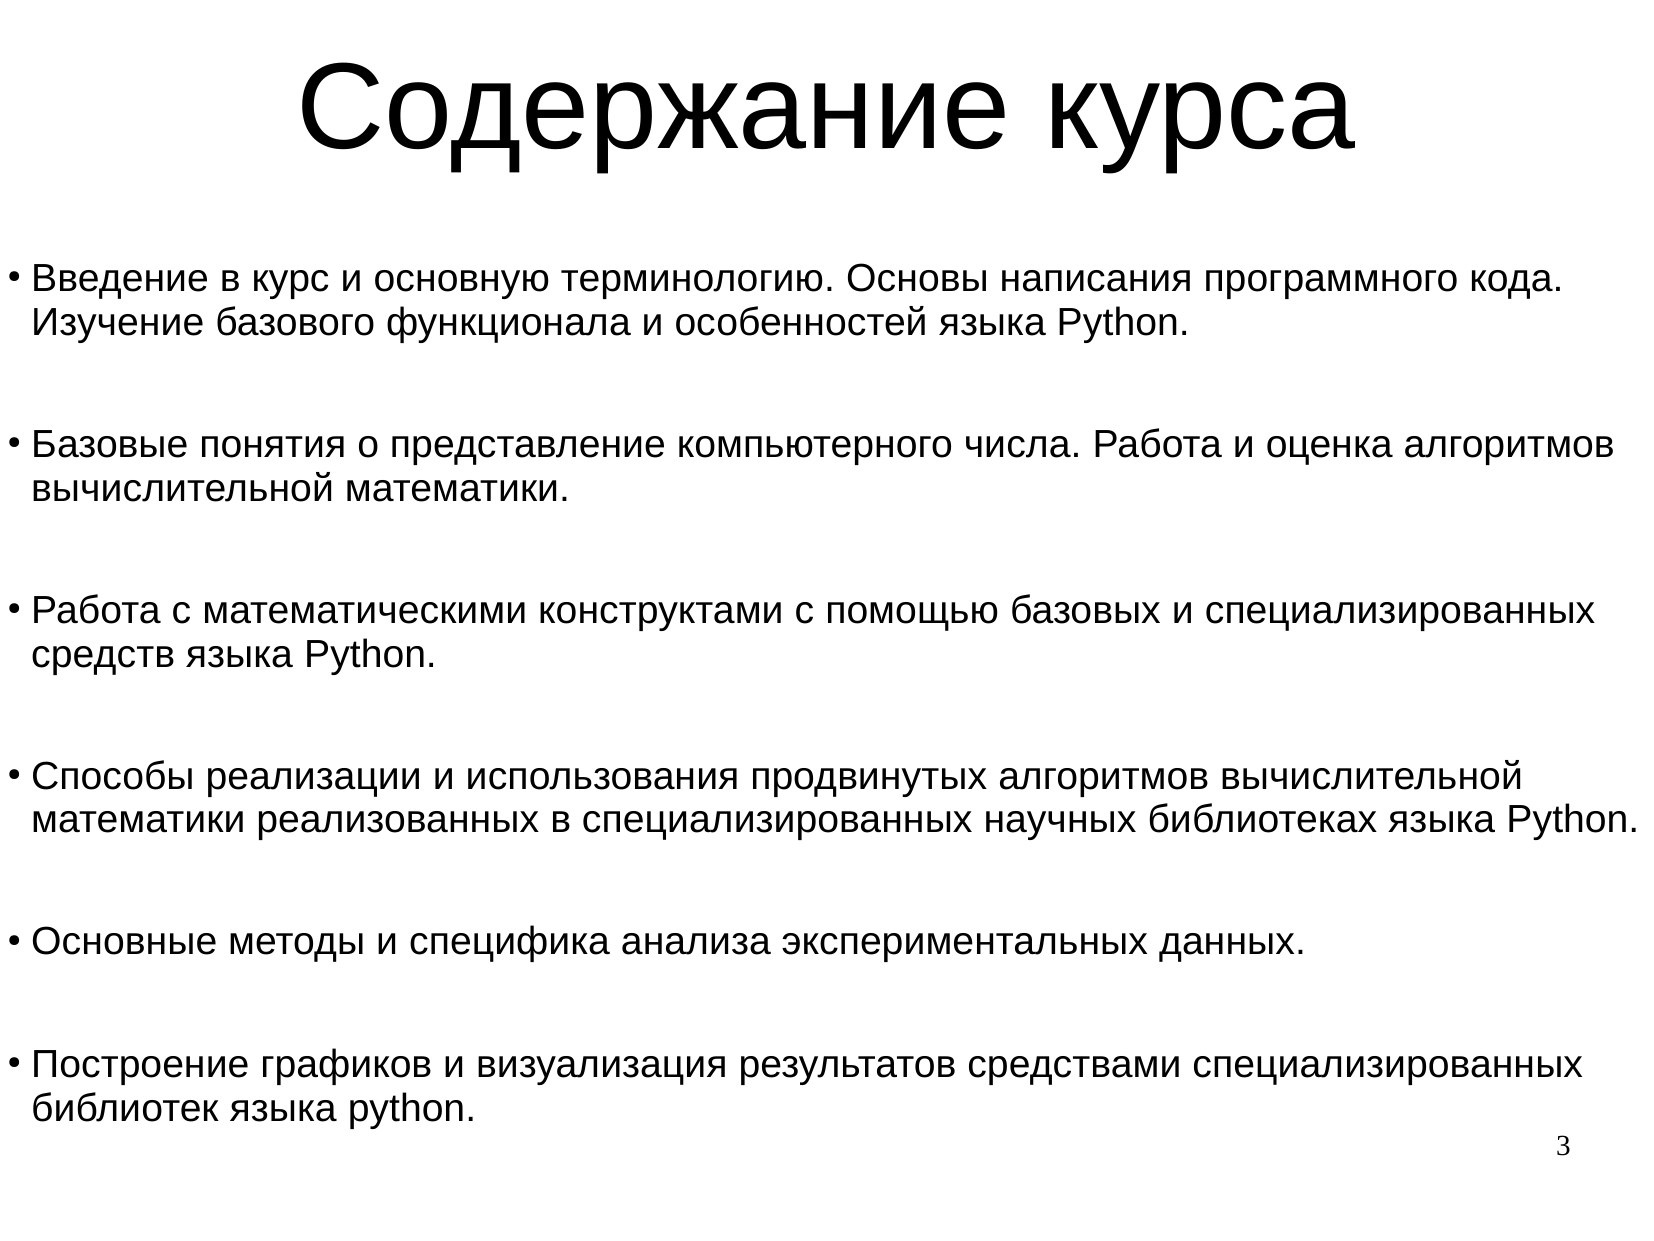

# Содержание курса
Введение в курс и основную терминологию. Основы написания программного кода. Изучение базового функционала и особенностей языка Python.
Базовые понятия о представление компьютерного числа. Работа и оценка алгоритмов вычислительной математики.
Работа с математическими конструктами с помощью базовых и специализированных средств языка Python.
Способы реализации и использования продвинутых алгоритмов вычислительной математики реализованных в специализированных научных библиотеках языка Python.
Основные методы и специфика анализа экспериментальных данных.
Построение графиков и визуализация результатов средствами специализированных библиотек языка python.
3